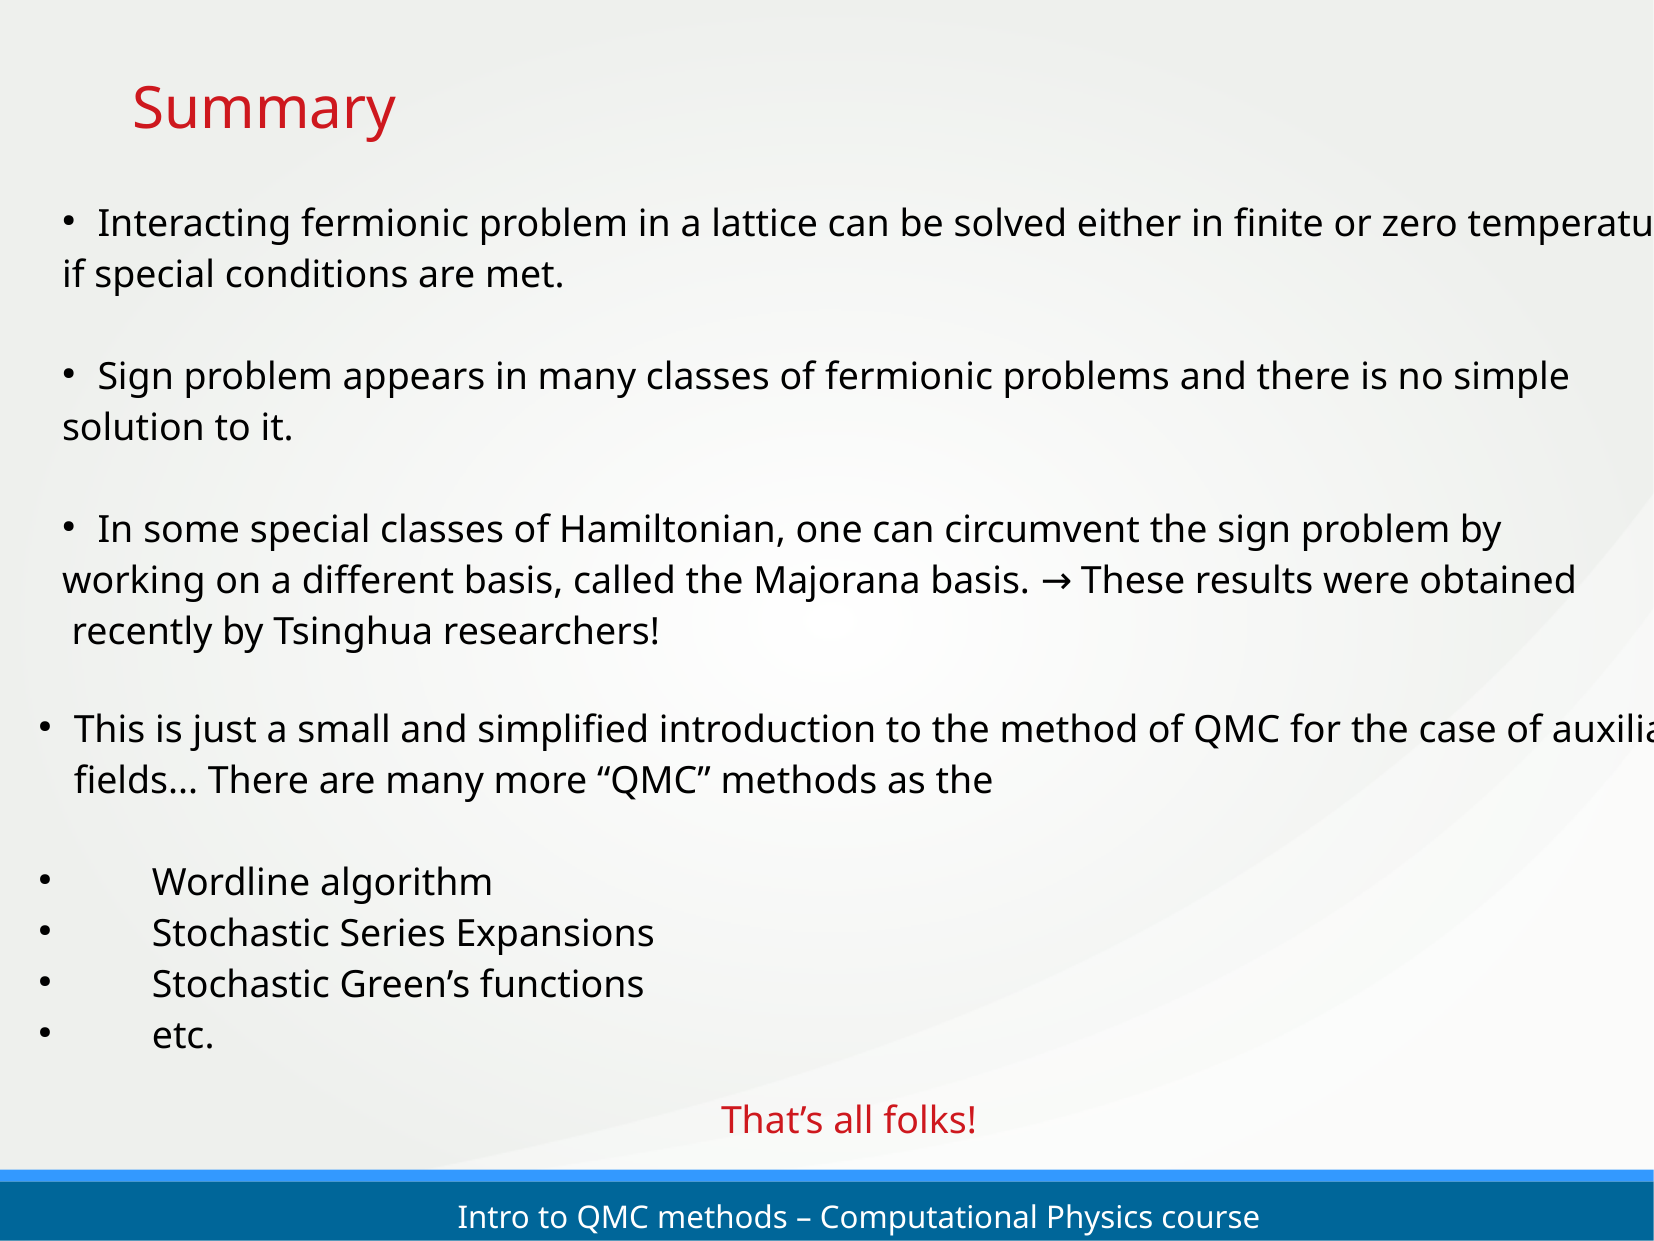

Summary
Interacting fermionic problem in a lattice can be solved either in finite or zero temperature
if special conditions are met.
Sign problem appears in many classes of fermionic problems and there is no simple
solution to it.
In some special classes of Hamiltonian, one can circumvent the sign problem by
working on a different basis, called the Majorana basis. → These results were obtained
 recently by Tsinghua researchers!
This is just a small and simplified introduction to the method of QMC for the case of auxiliary
fields... There are many more “QMC” methods as the
 Wordline algorithm
 Stochastic Series Expansions
 Stochastic Green’s functions
 etc.
That’s all folks!